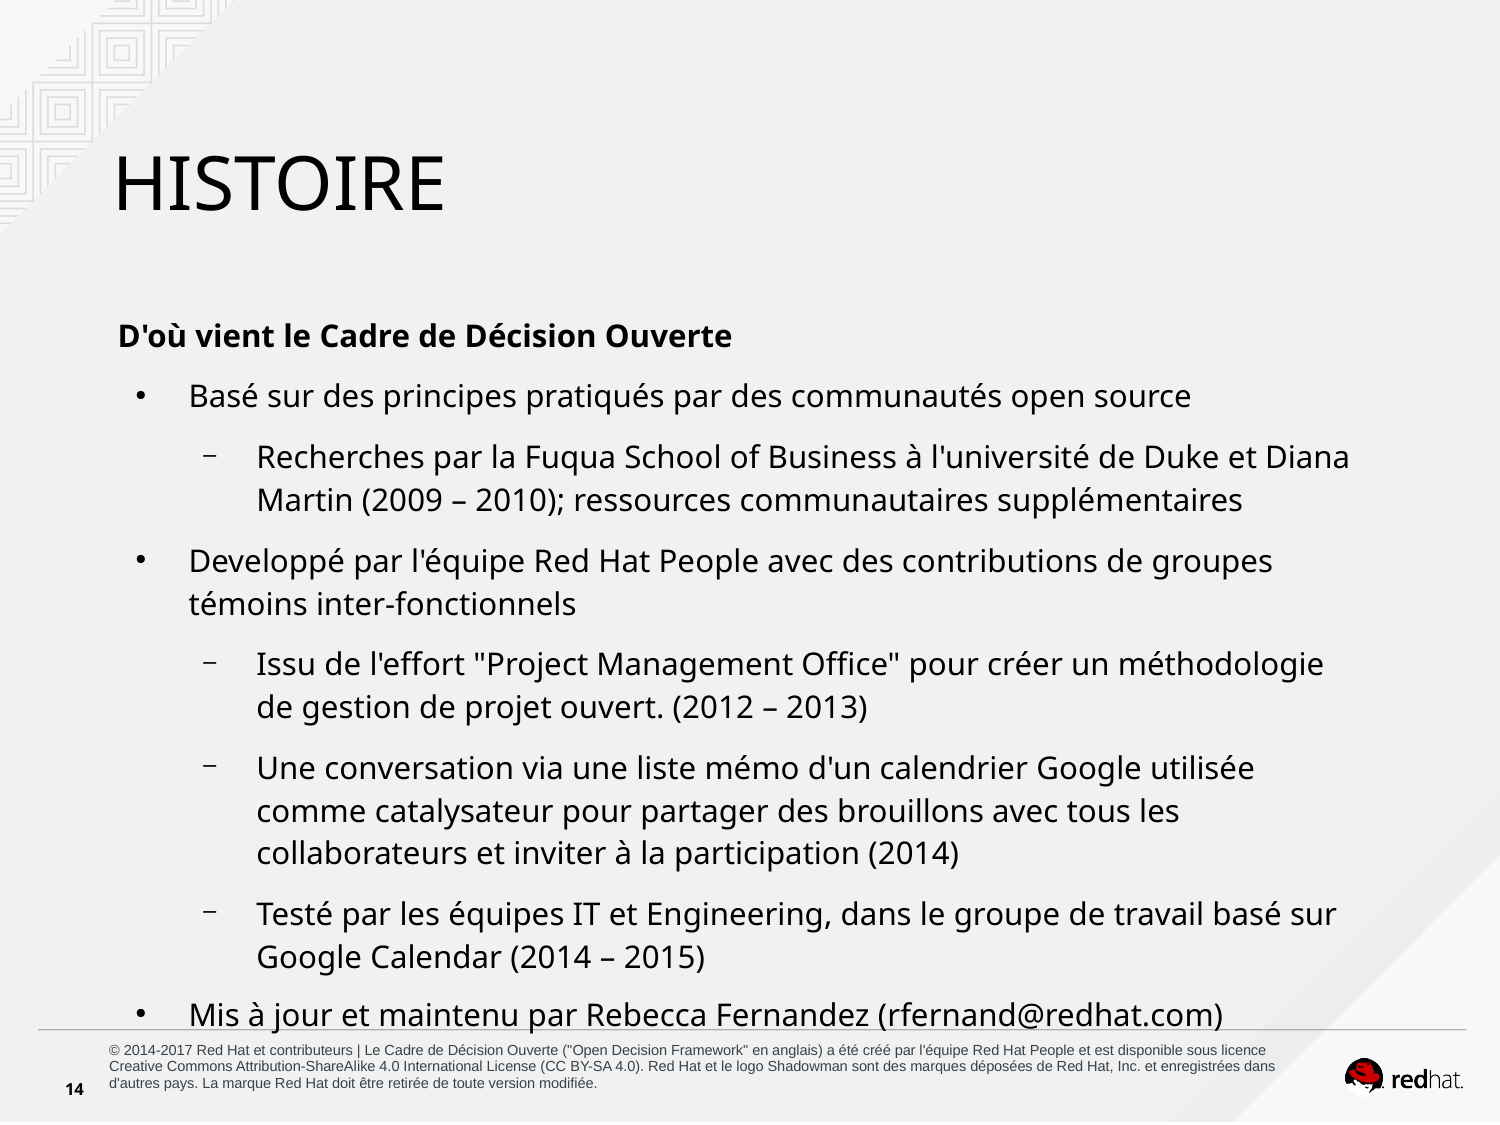

# Histoire
D'où vient le Cadre de Décision Ouverte
Basé sur des principes pratiqués par des communautés open source
Recherches par la Fuqua School of Business à l'université de Duke et Diana Martin (2009 – 2010); ressources communautaires supplémentaires
Developpé par l'équipe Red Hat People avec des contributions de groupes témoins inter-fonctionnels
Issu de l'effort "Project Management Office" pour créer un méthodologie de gestion de projet ouvert. (2012 – 2013)
Une conversation via une liste mémo d'un calendrier Google utilisée comme catalysateur pour partager des brouillons avec tous les collaborateurs et inviter à la participation (2014)
Testé par les équipes IT et Engineering, dans le groupe de travail basé sur Google Calendar (2014 – 2015)
Mis à jour et maintenu par Rebecca Fernandez (rfernand@redhat.com)
INSERT DESIGNATOR, IF NEEDED
14